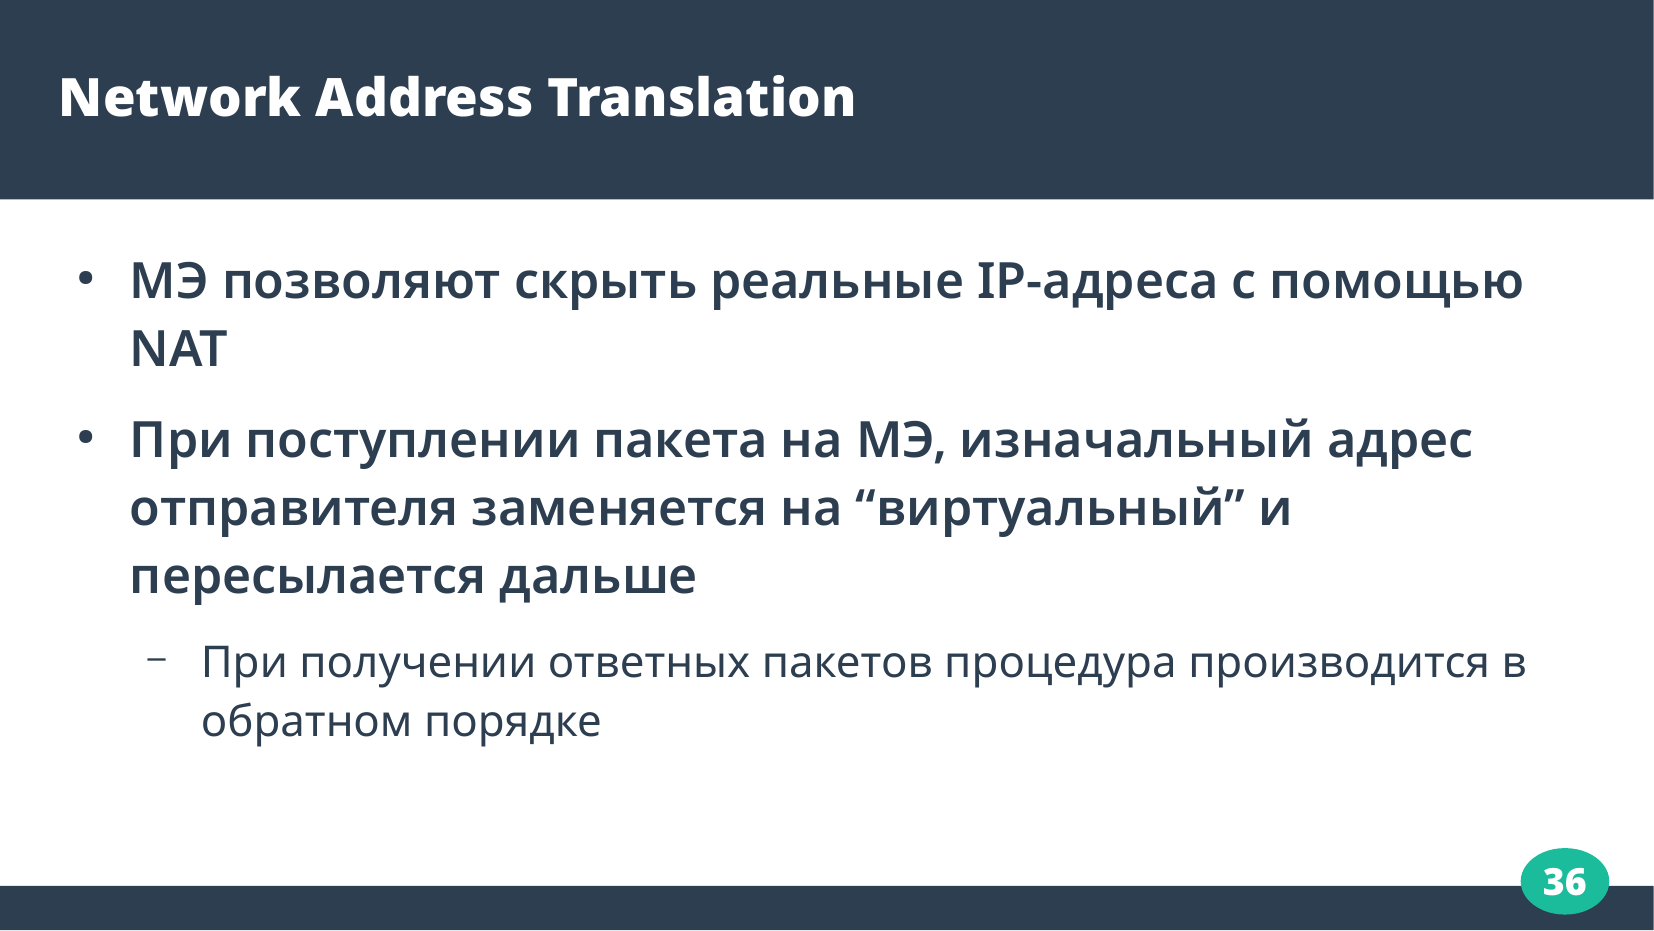

# Network Address Translation
МЭ позволяют скрыть реальные IP-адреса с помощью NAT
При поступлении пакета на МЭ, изначальный адрес отправителя заменяется на “виртуальный” и пересылается дальше
При получении ответных пакетов процедура производится в обратном порядке
36